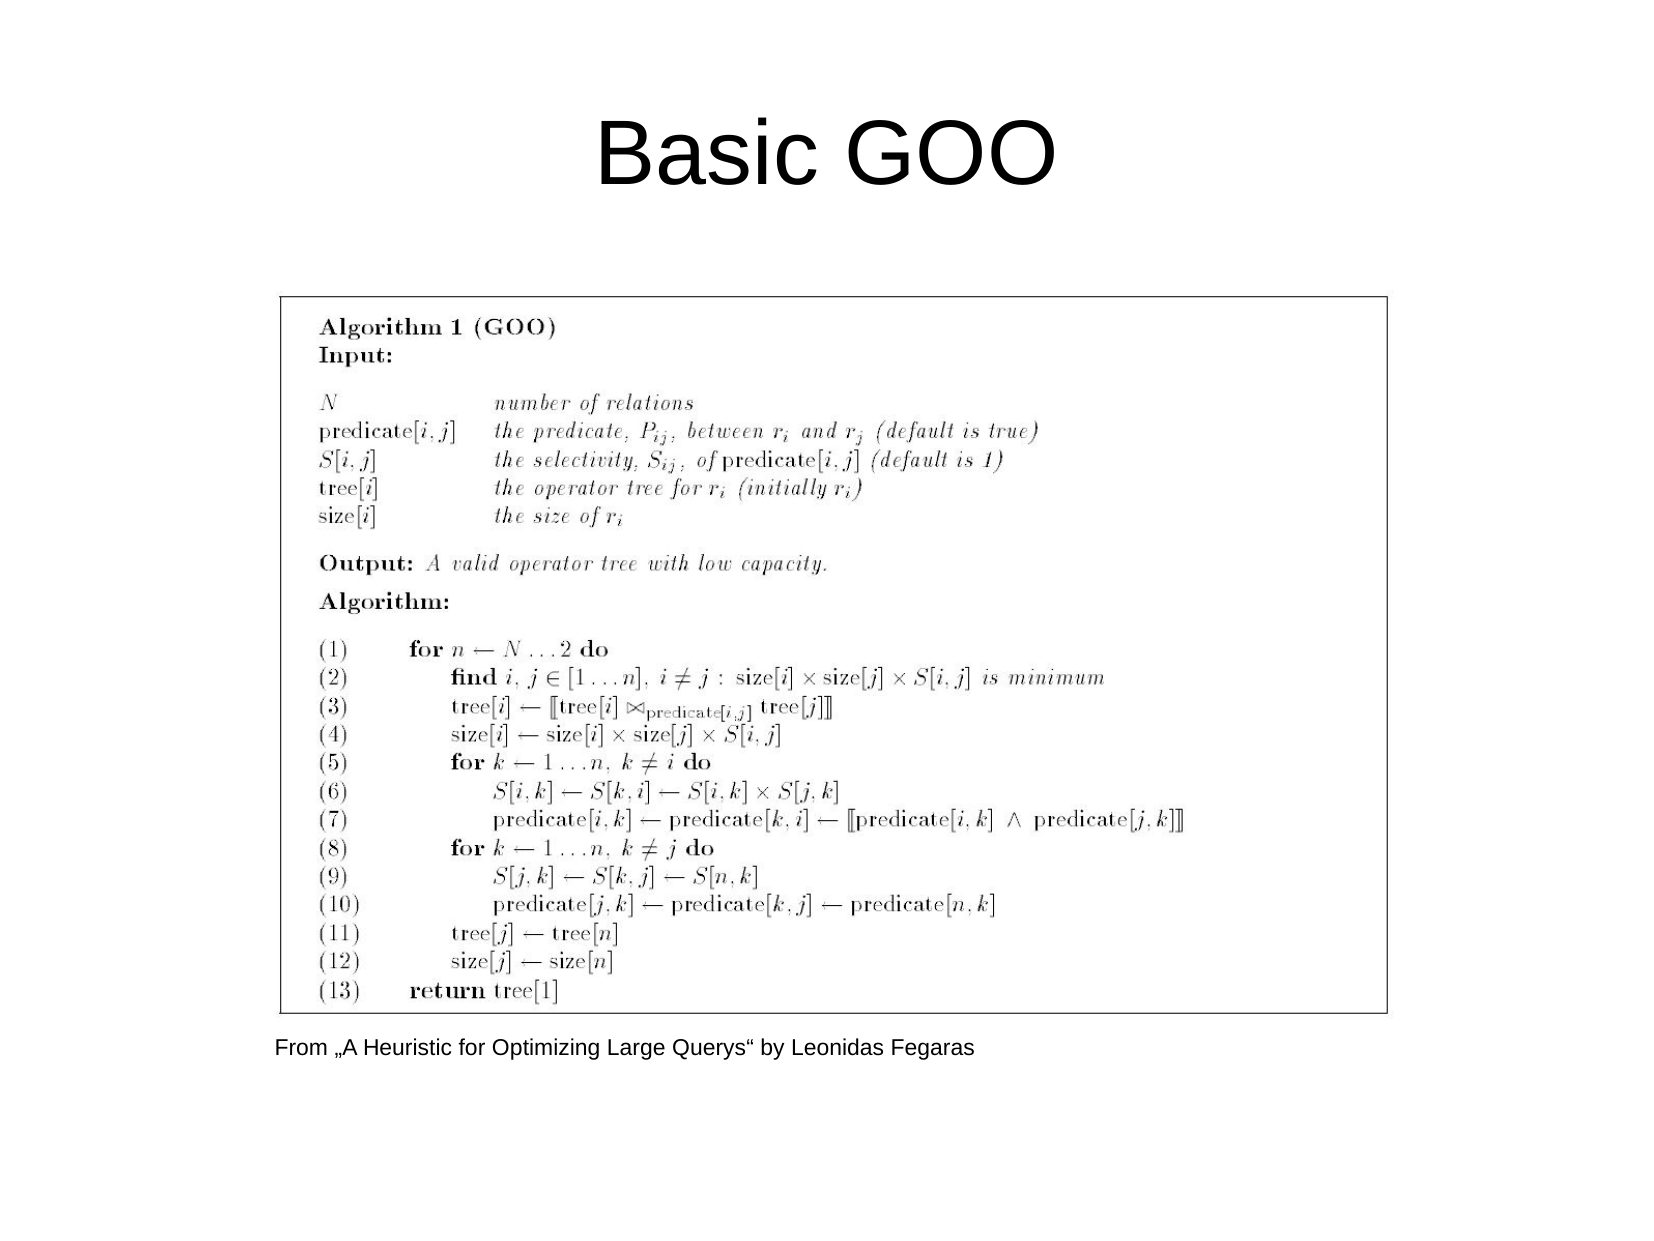

# Basic GOO
From „A Heuristic for Optimizing Large Querys“ by Leonidas Fegaras